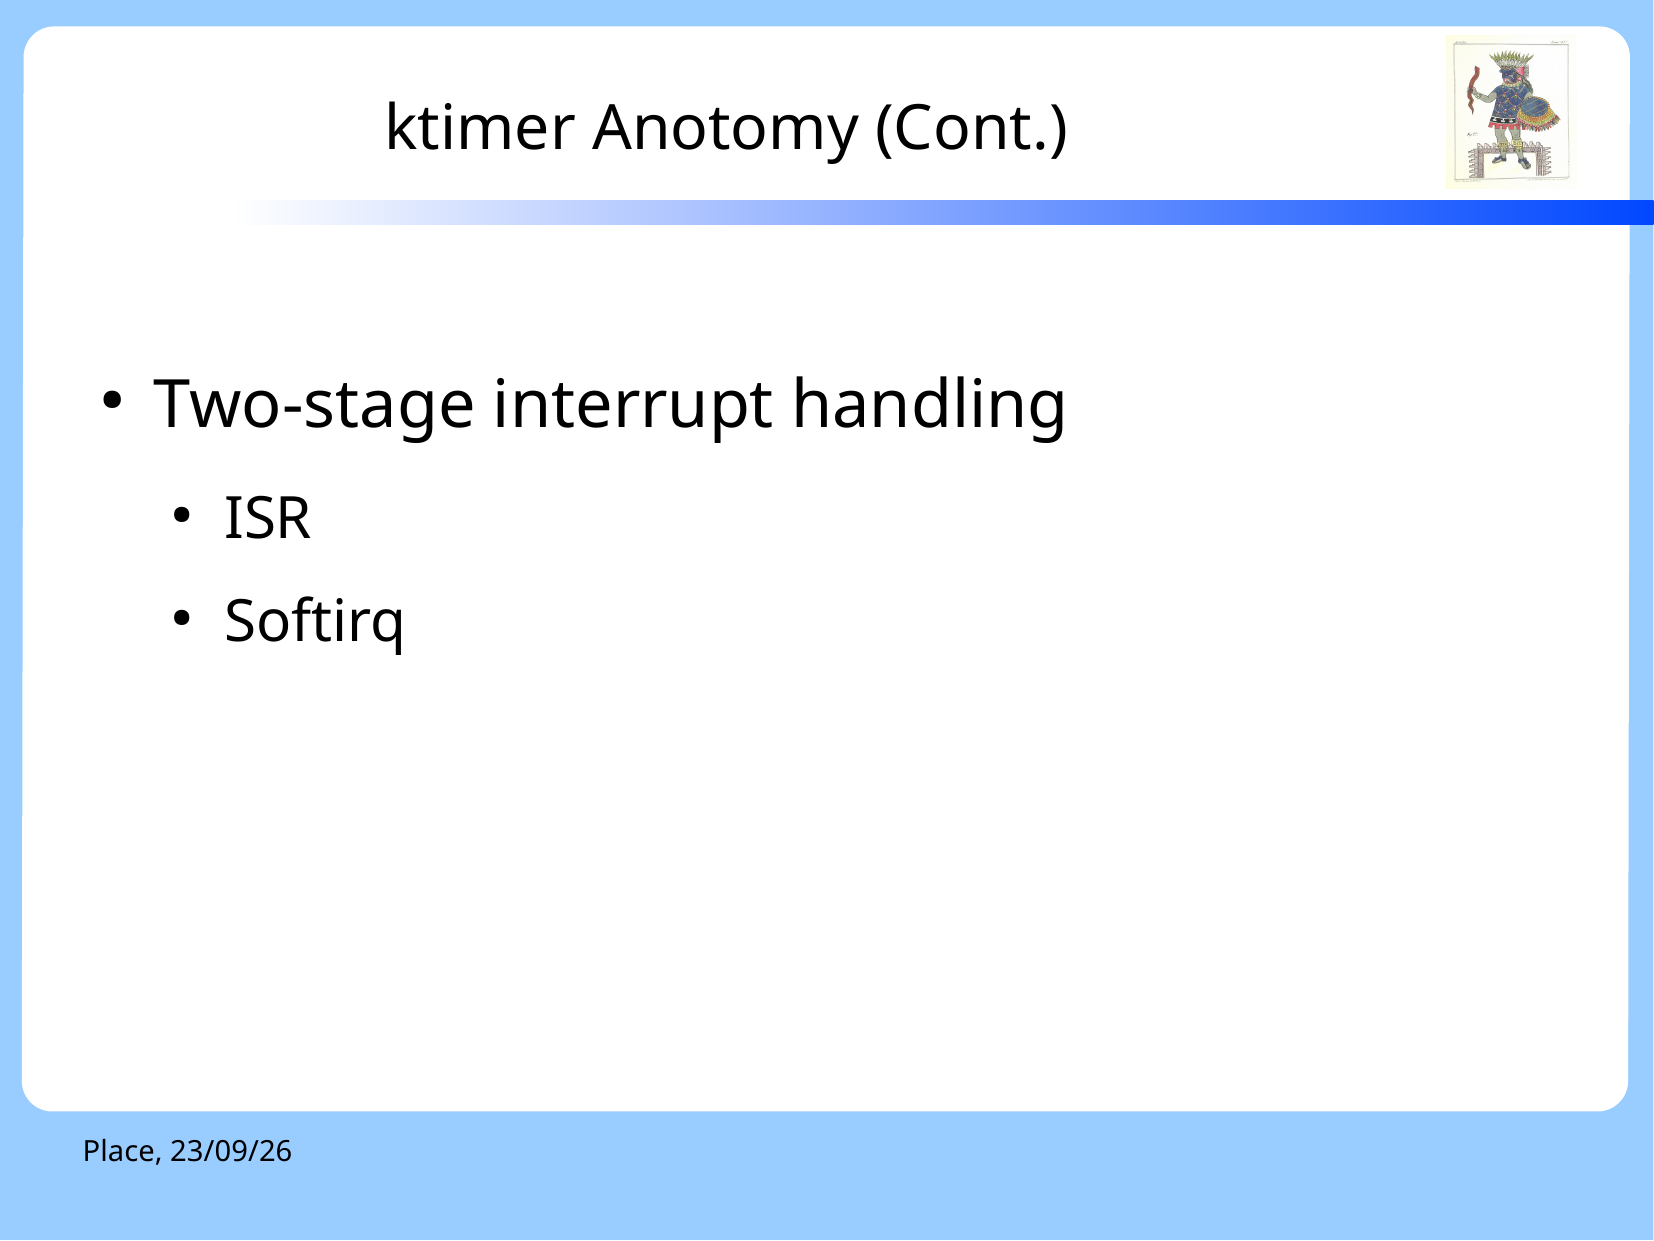

# ktimer Anotomy (Cont.)
Two-stage interrupt handling
ISR
Softirq